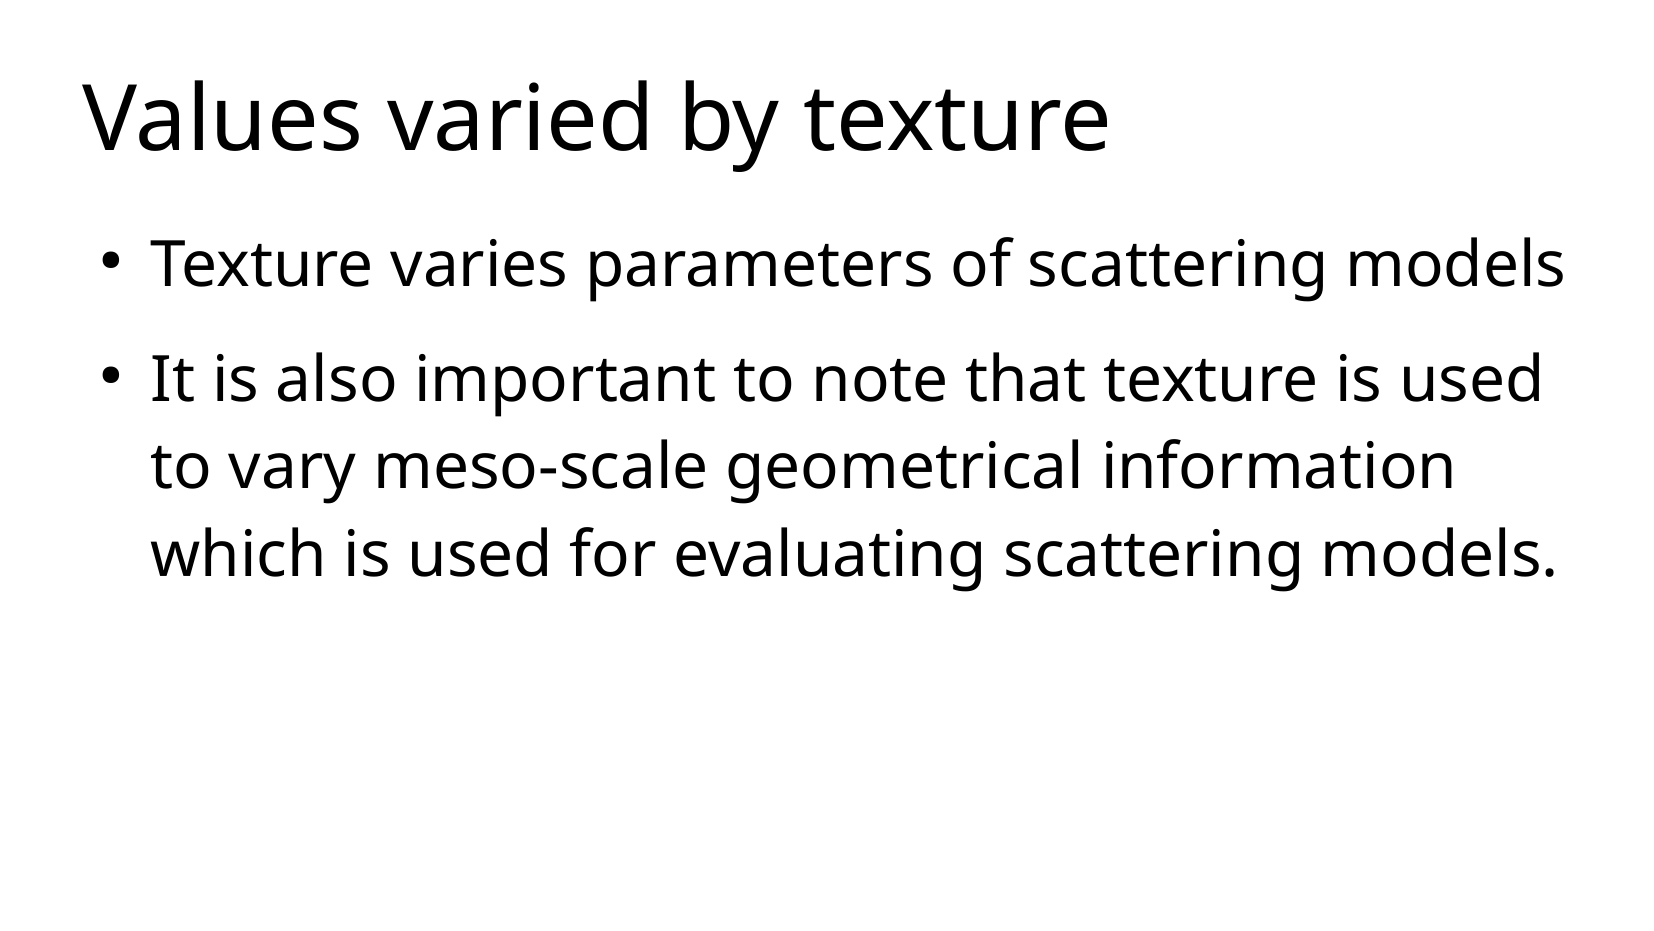

# Values varied by texture
Texture varies parameters of scattering models
It is also important to note that texture is used to vary meso-scale geometrical information which is used for evaluating scattering models.